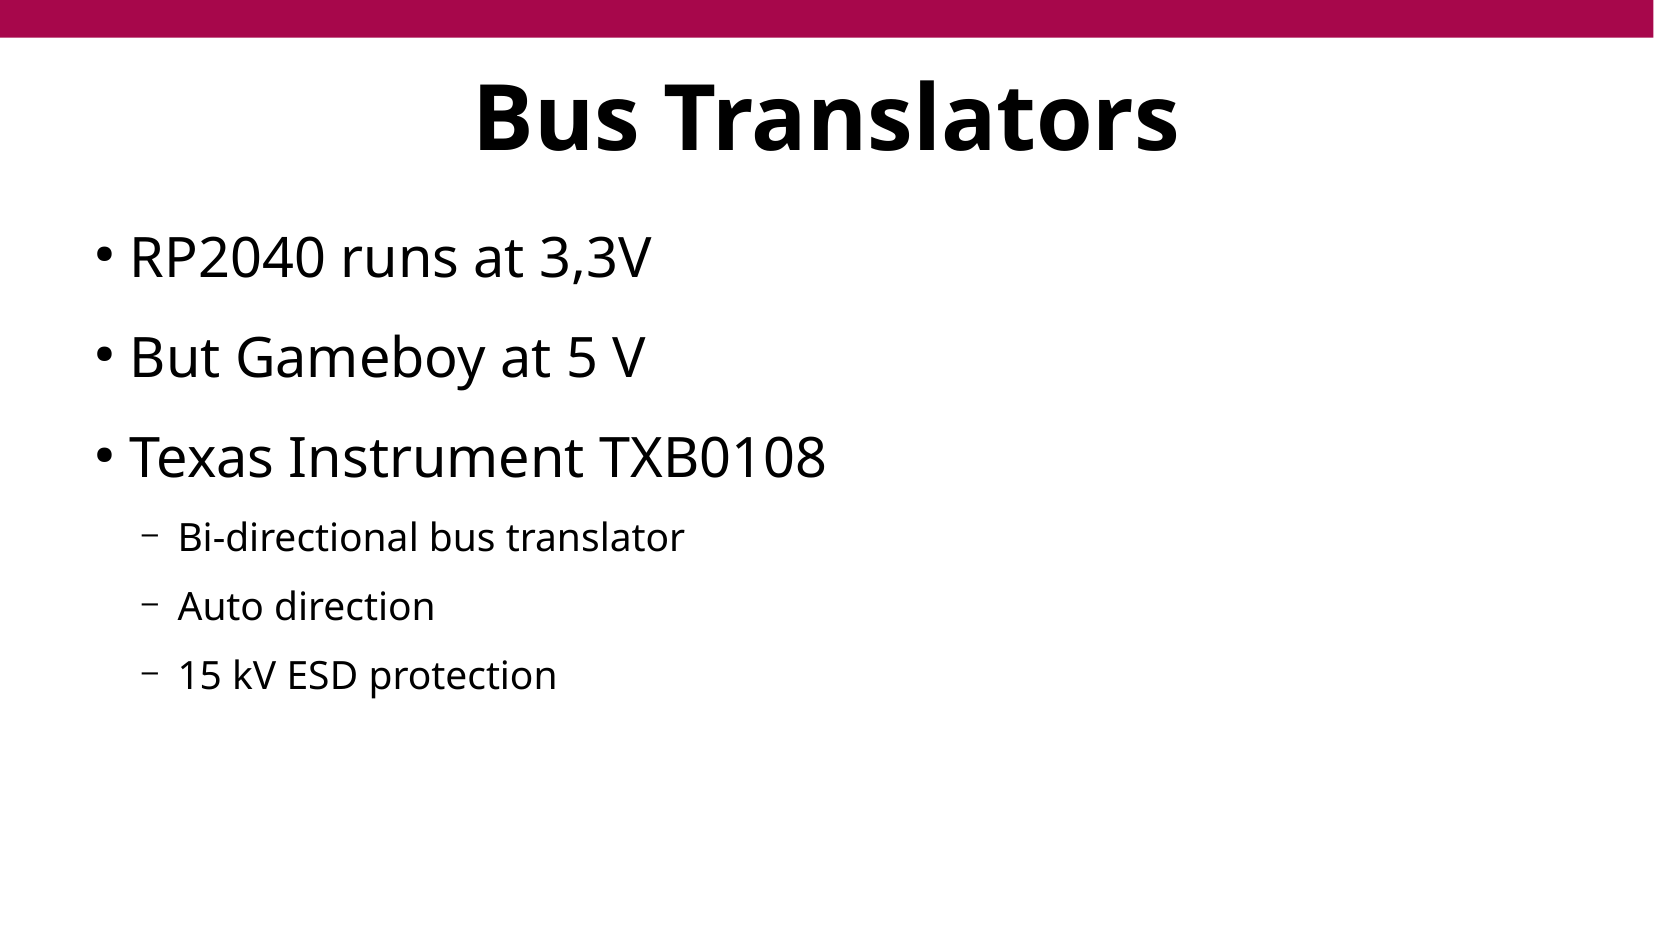

# Bus Translators
RP2040 runs at 3,3V
But Gameboy at 5 V
Texas Instrument TXB0108
Bi-directional bus translator
Auto direction
15 kV ESD protection